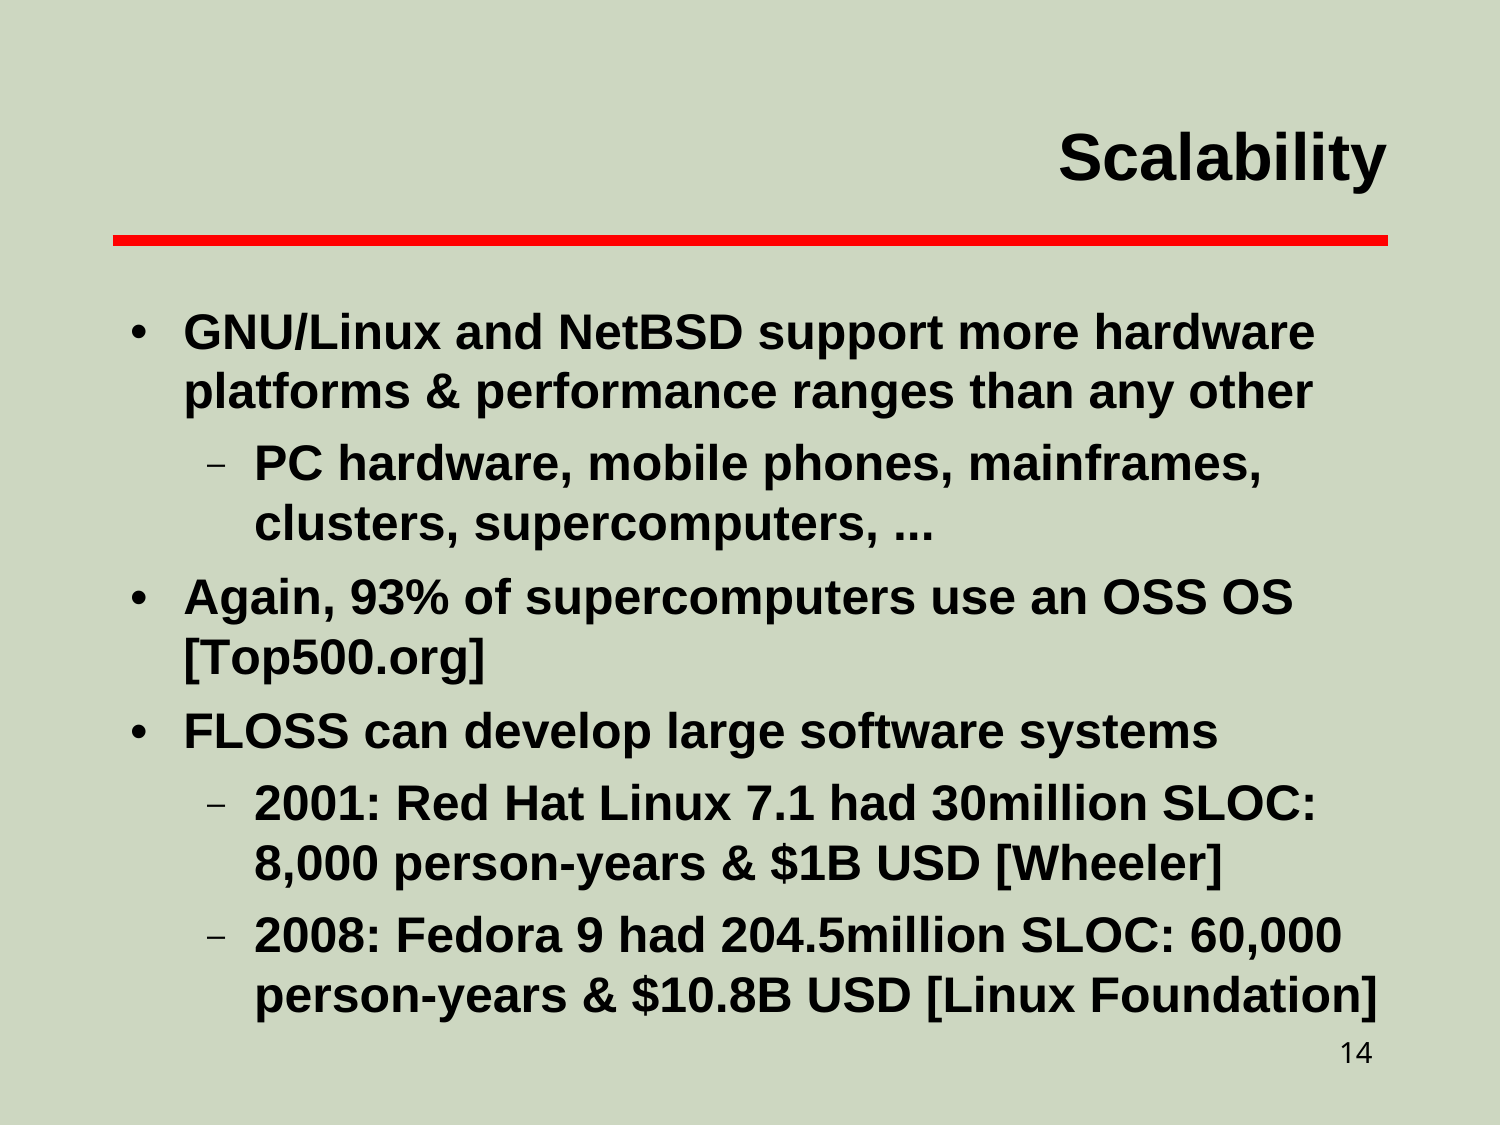

# Scalability
GNU/Linux and NetBSD support more hardware platforms & performance ranges than any other
PC hardware, mobile phones, mainframes, clusters, supercomputers, ...
Again, 93% of supercomputers use an OSS OS [Top500.org]
FLOSS can develop large software systems
2001: Red Hat Linux 7.1 had 30million SLOC: 8,000 person-years & $1B USD [Wheeler]
2008: Fedora 9 had 204.5million SLOC: 60,000 person-years & $10.8B USD [Linux Foundation]